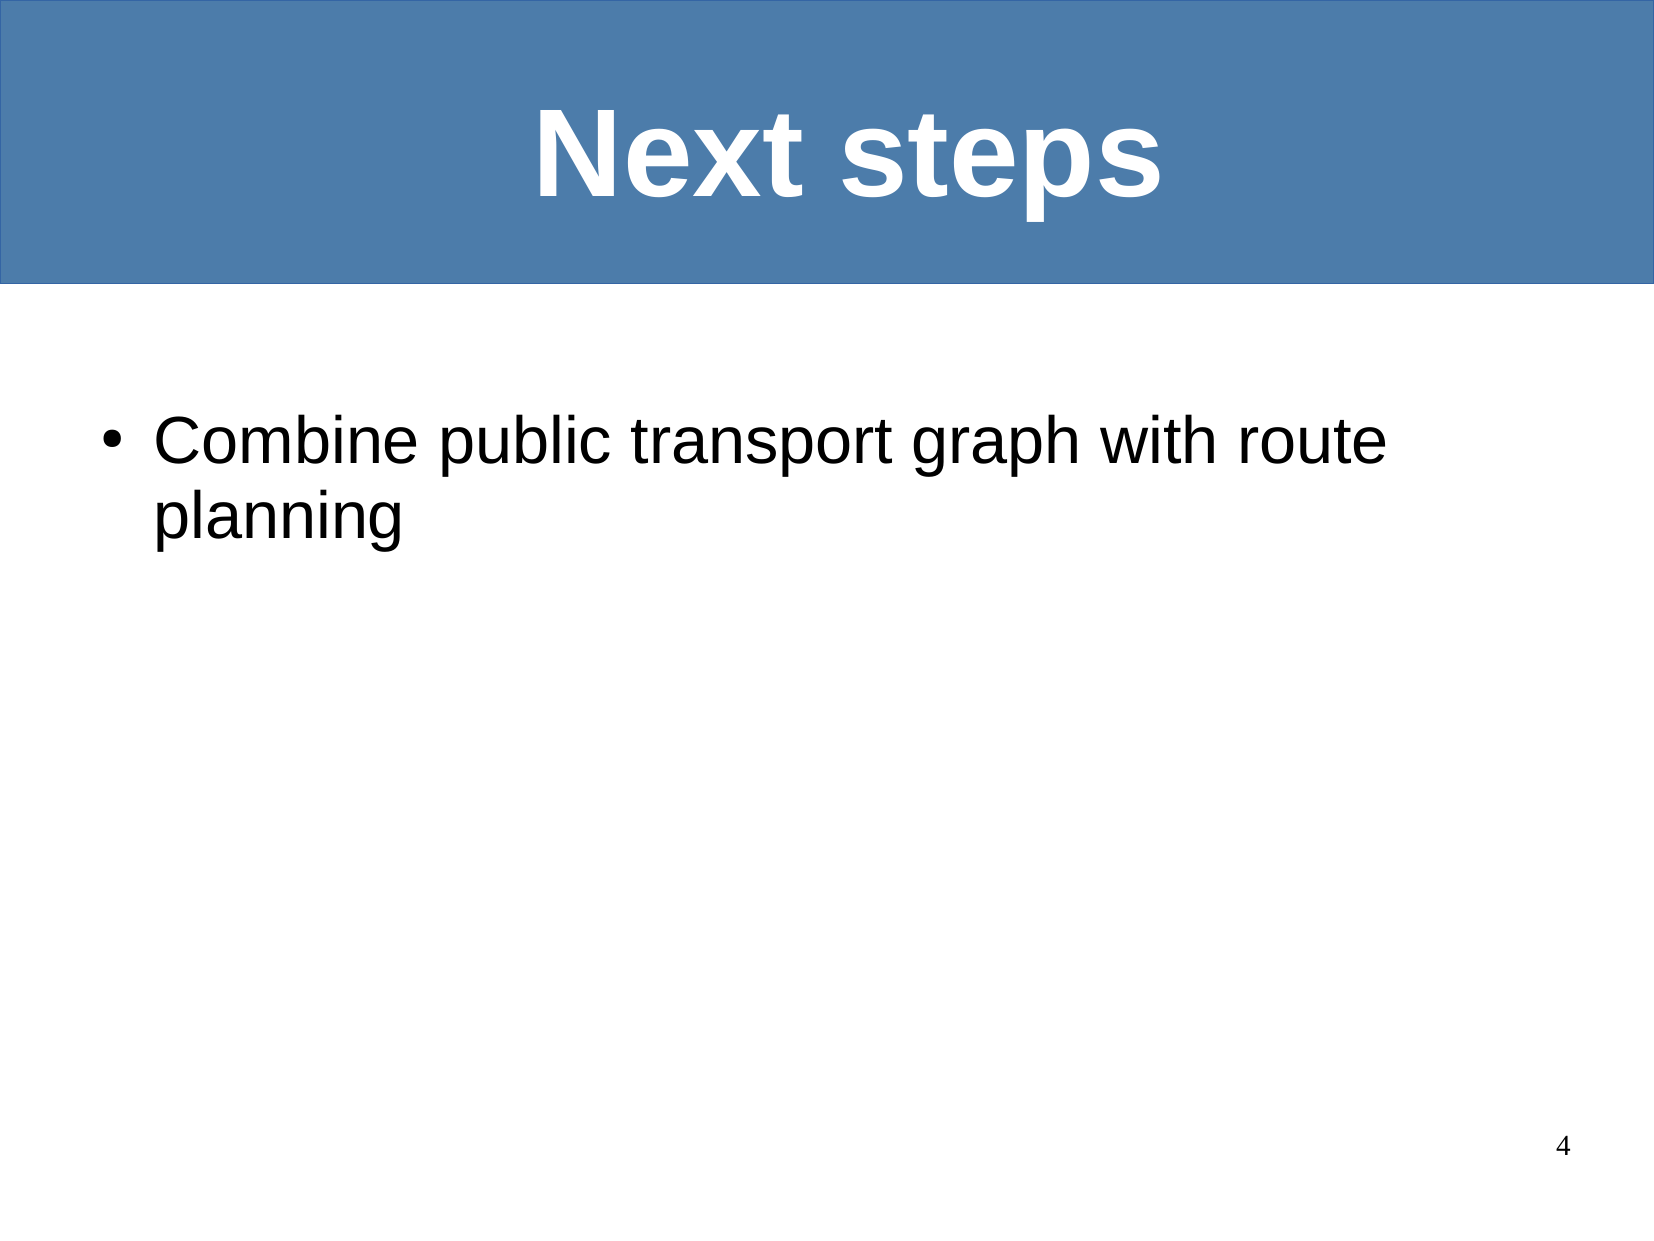

# Next steps
Combine public transport graph with route planning
4